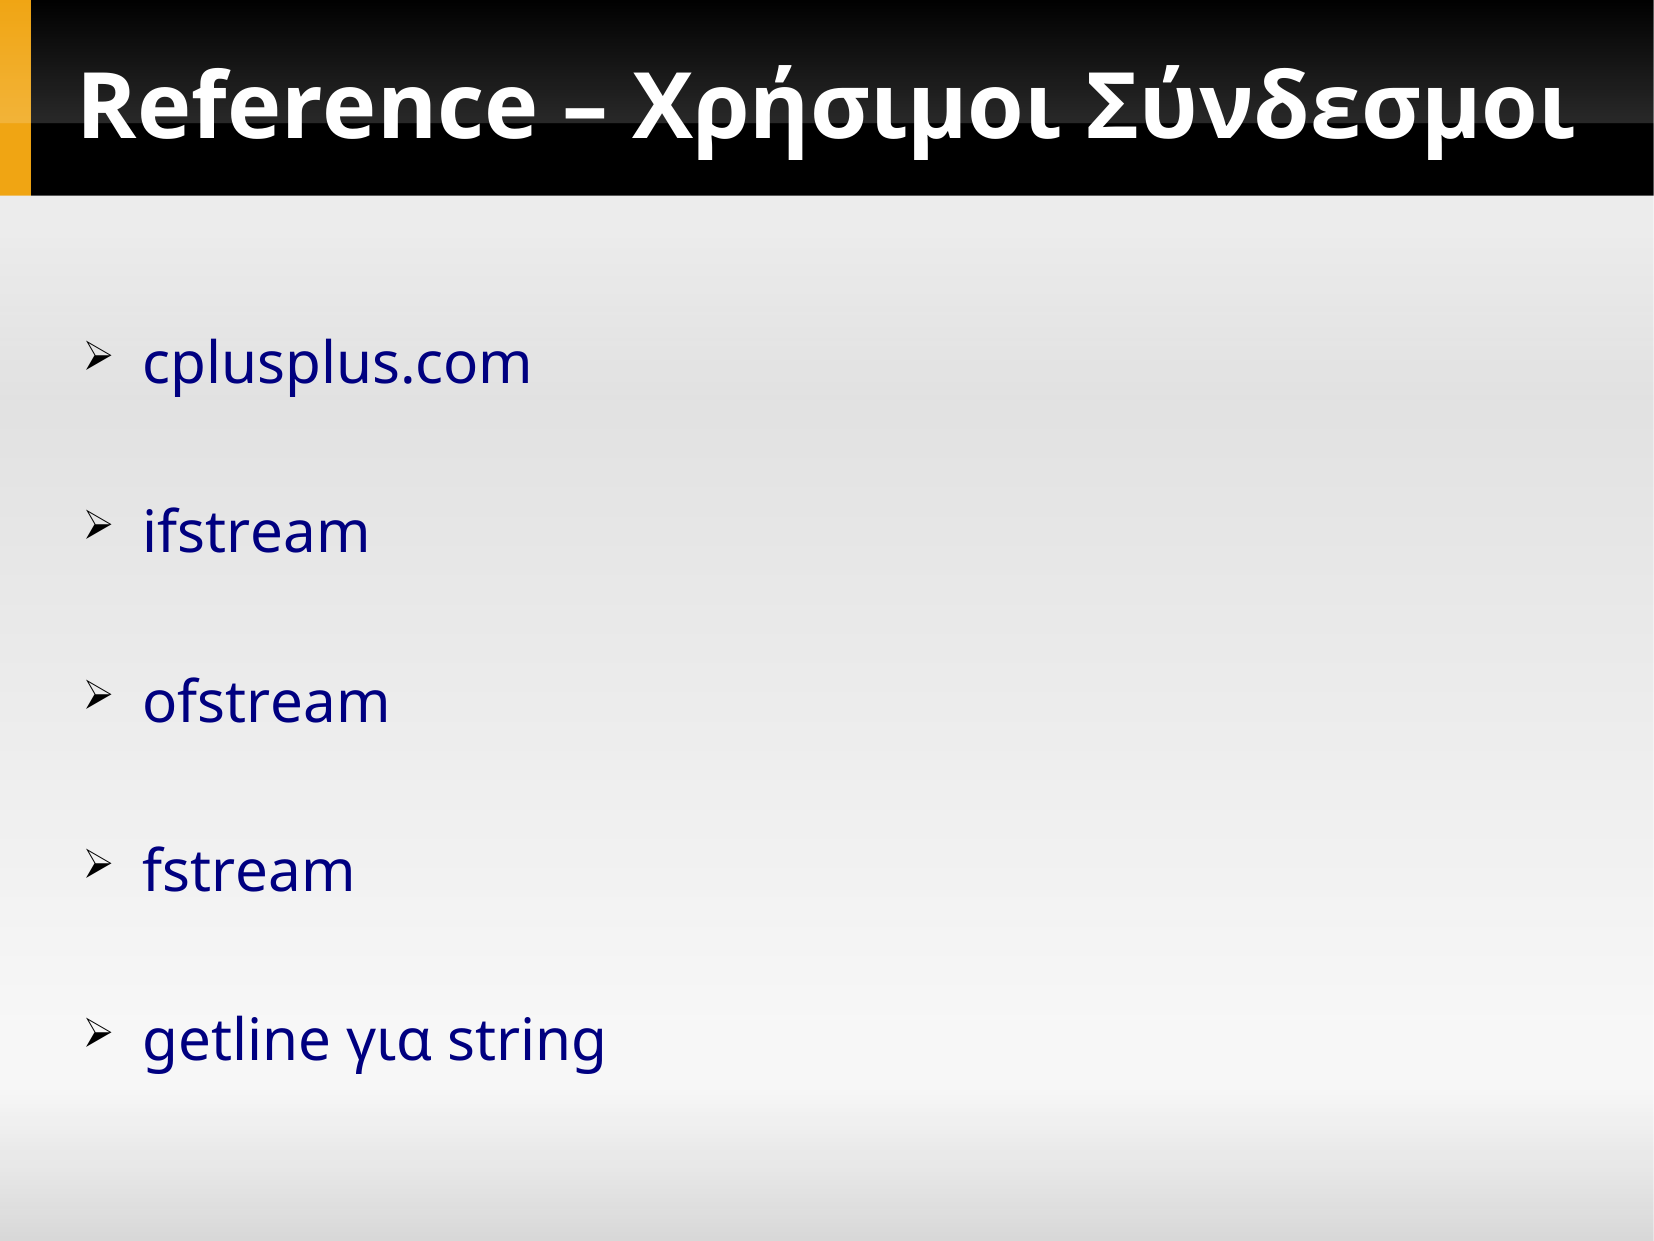

# Reference – Χρήσιμοι Σύνδεσμοι
cplusplus.com
ifstream
ofstream
fstream
getline για string